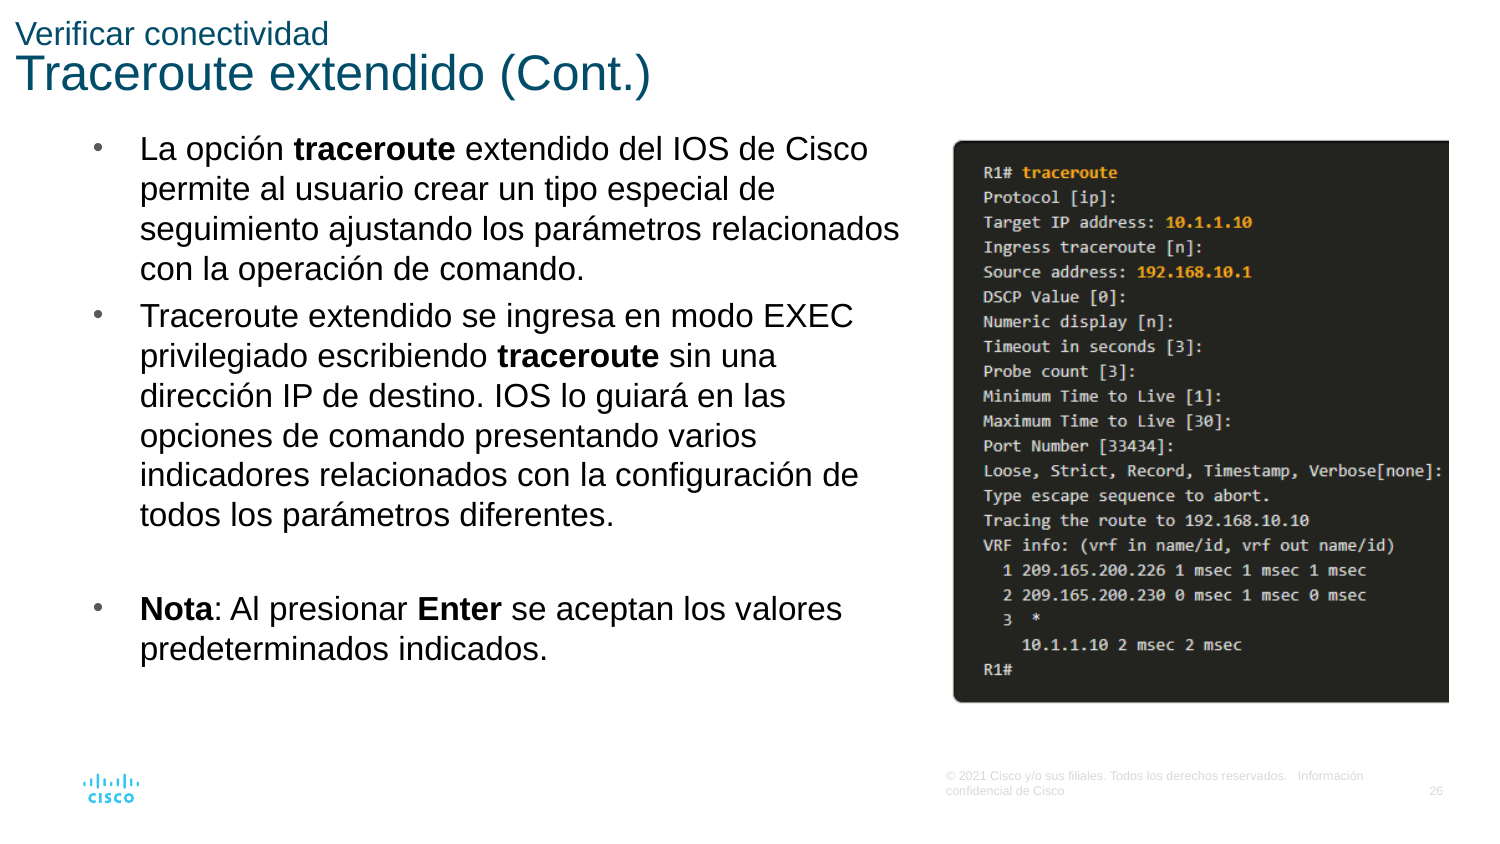

# Verificar conectividad Traceroute extendido (Cont.)
La opción traceroute extendido del IOS de Cisco permite al usuario crear un tipo especial de seguimiento ajustando los parámetros relacionados con la operación de comando.
Traceroute extendido se ingresa en modo EXEC privilegiado escribiendo traceroute sin una dirección IP de destino. IOS lo guiará en las opciones de comando presentando varios indicadores relacionados con la configuración de todos los parámetros diferentes.
Nota: Al presionar Enter se aceptan los valores predeterminados indicados.